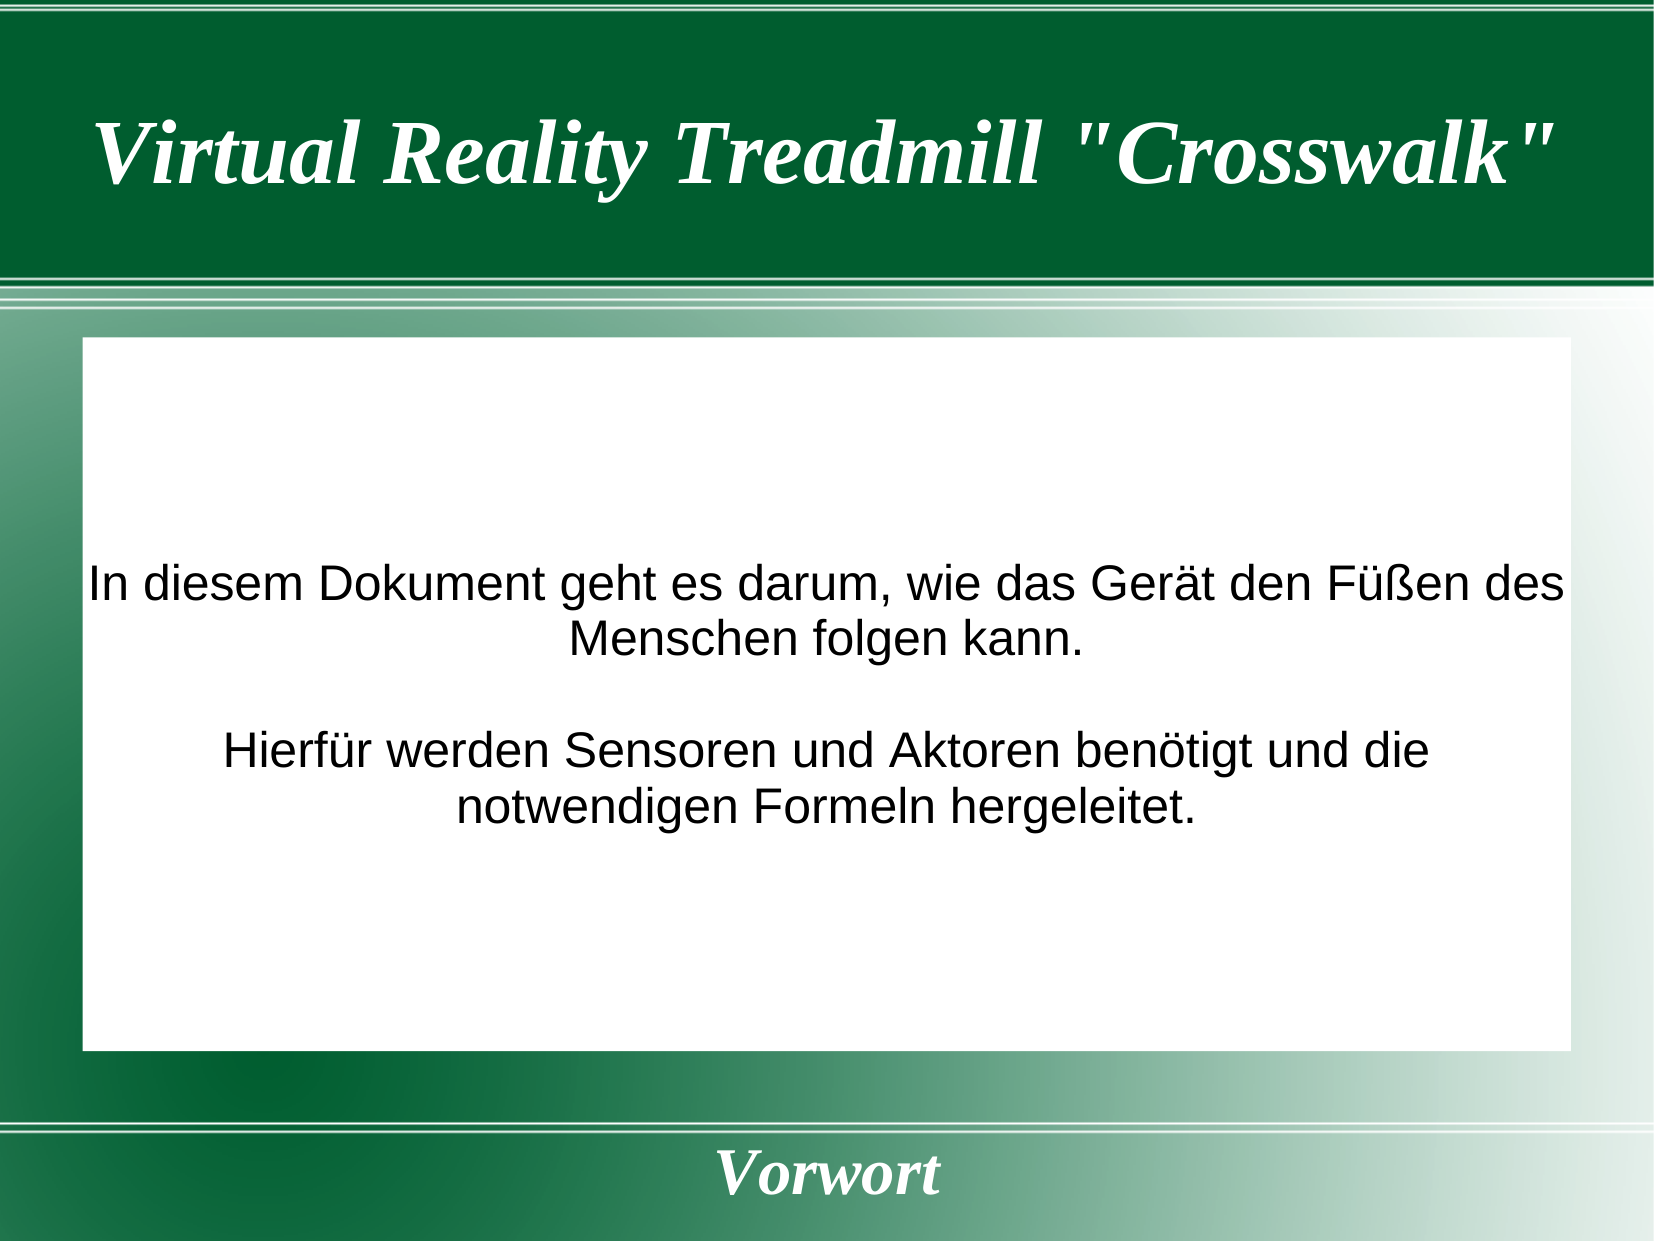

# Virtual Reality Treadmill "Crosswalk"
In diesem Dokument geht es darum, wie das Gerät den Füßen des Menschen folgen kann.
Hierfür werden Sensoren und Aktoren benötigt und die notwendigen Formeln hergeleitet.
Vorwort